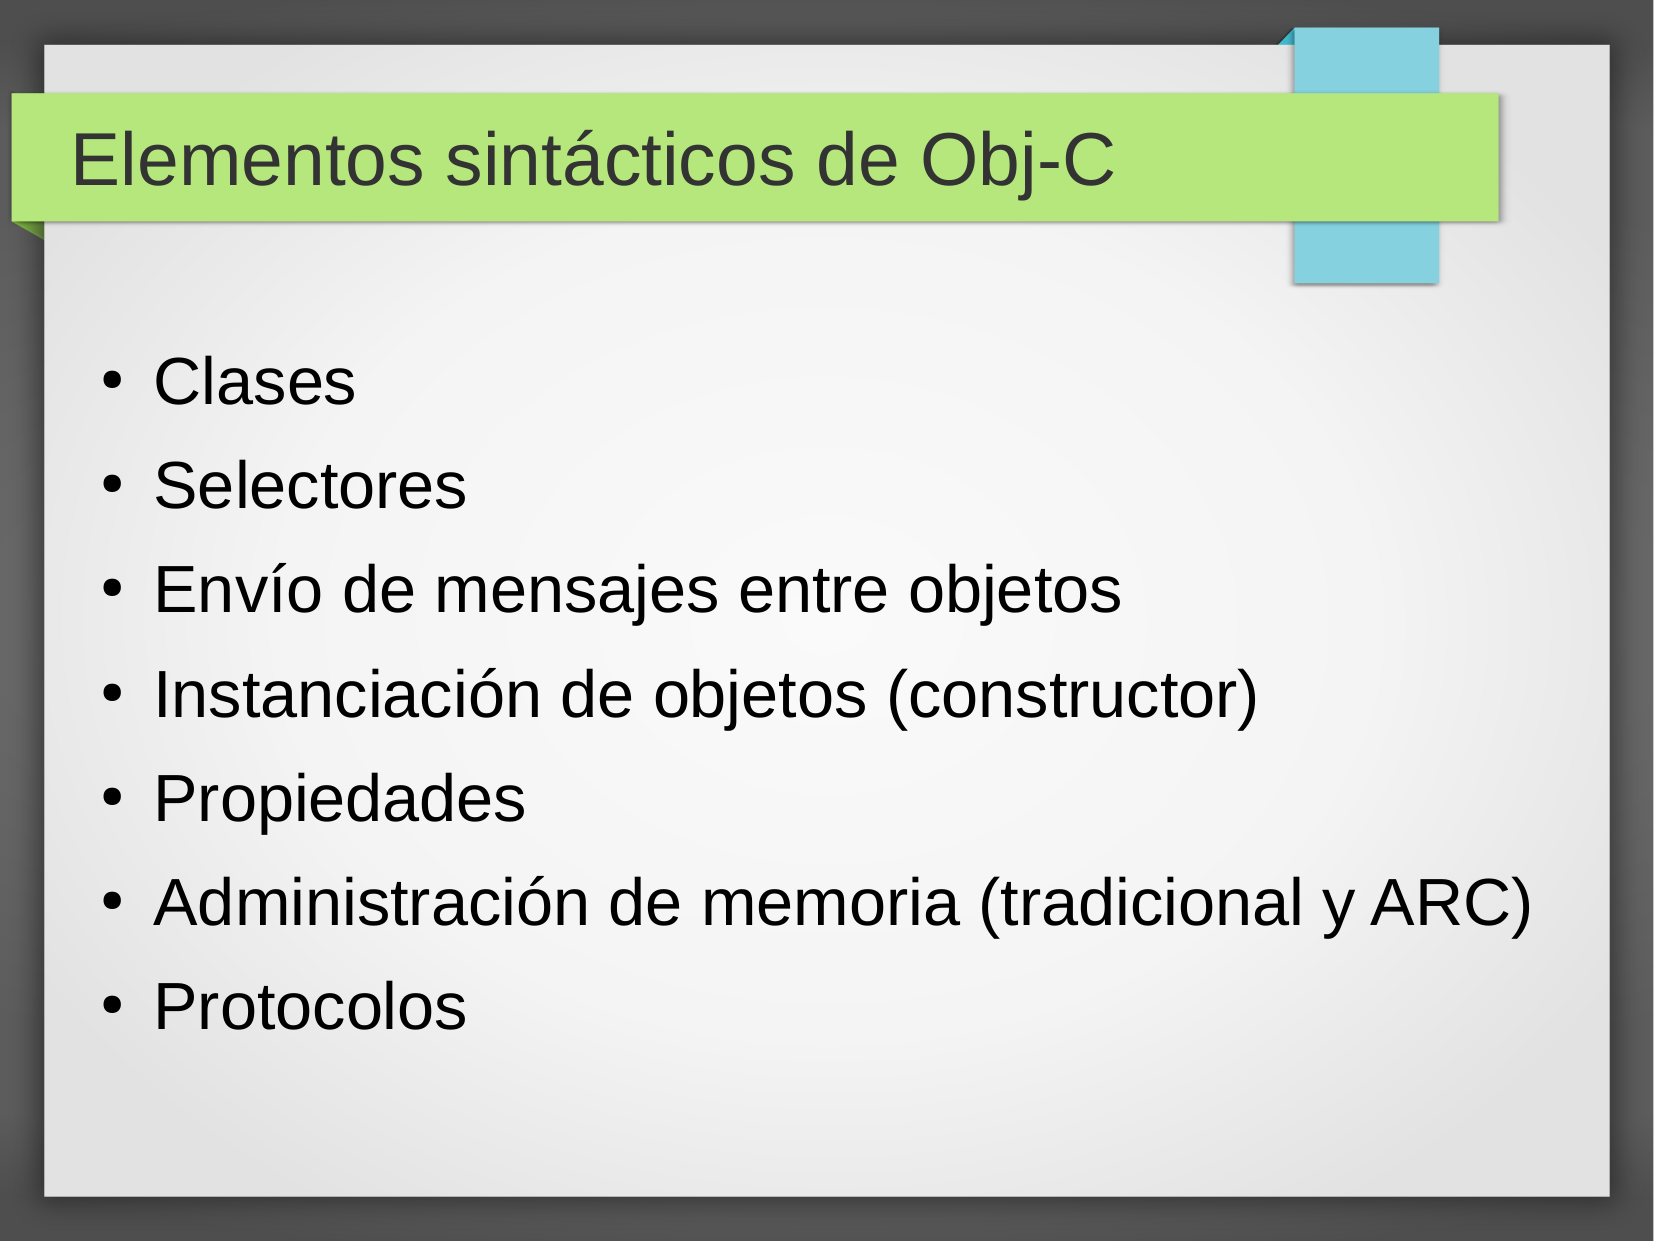

# Elementos sintácticos de Obj-C
Clases
Selectores
Envío de mensajes entre objetos
Instanciación de objetos (constructor)
Propiedades
Administración de memoria (tradicional y ARC)
Protocolos